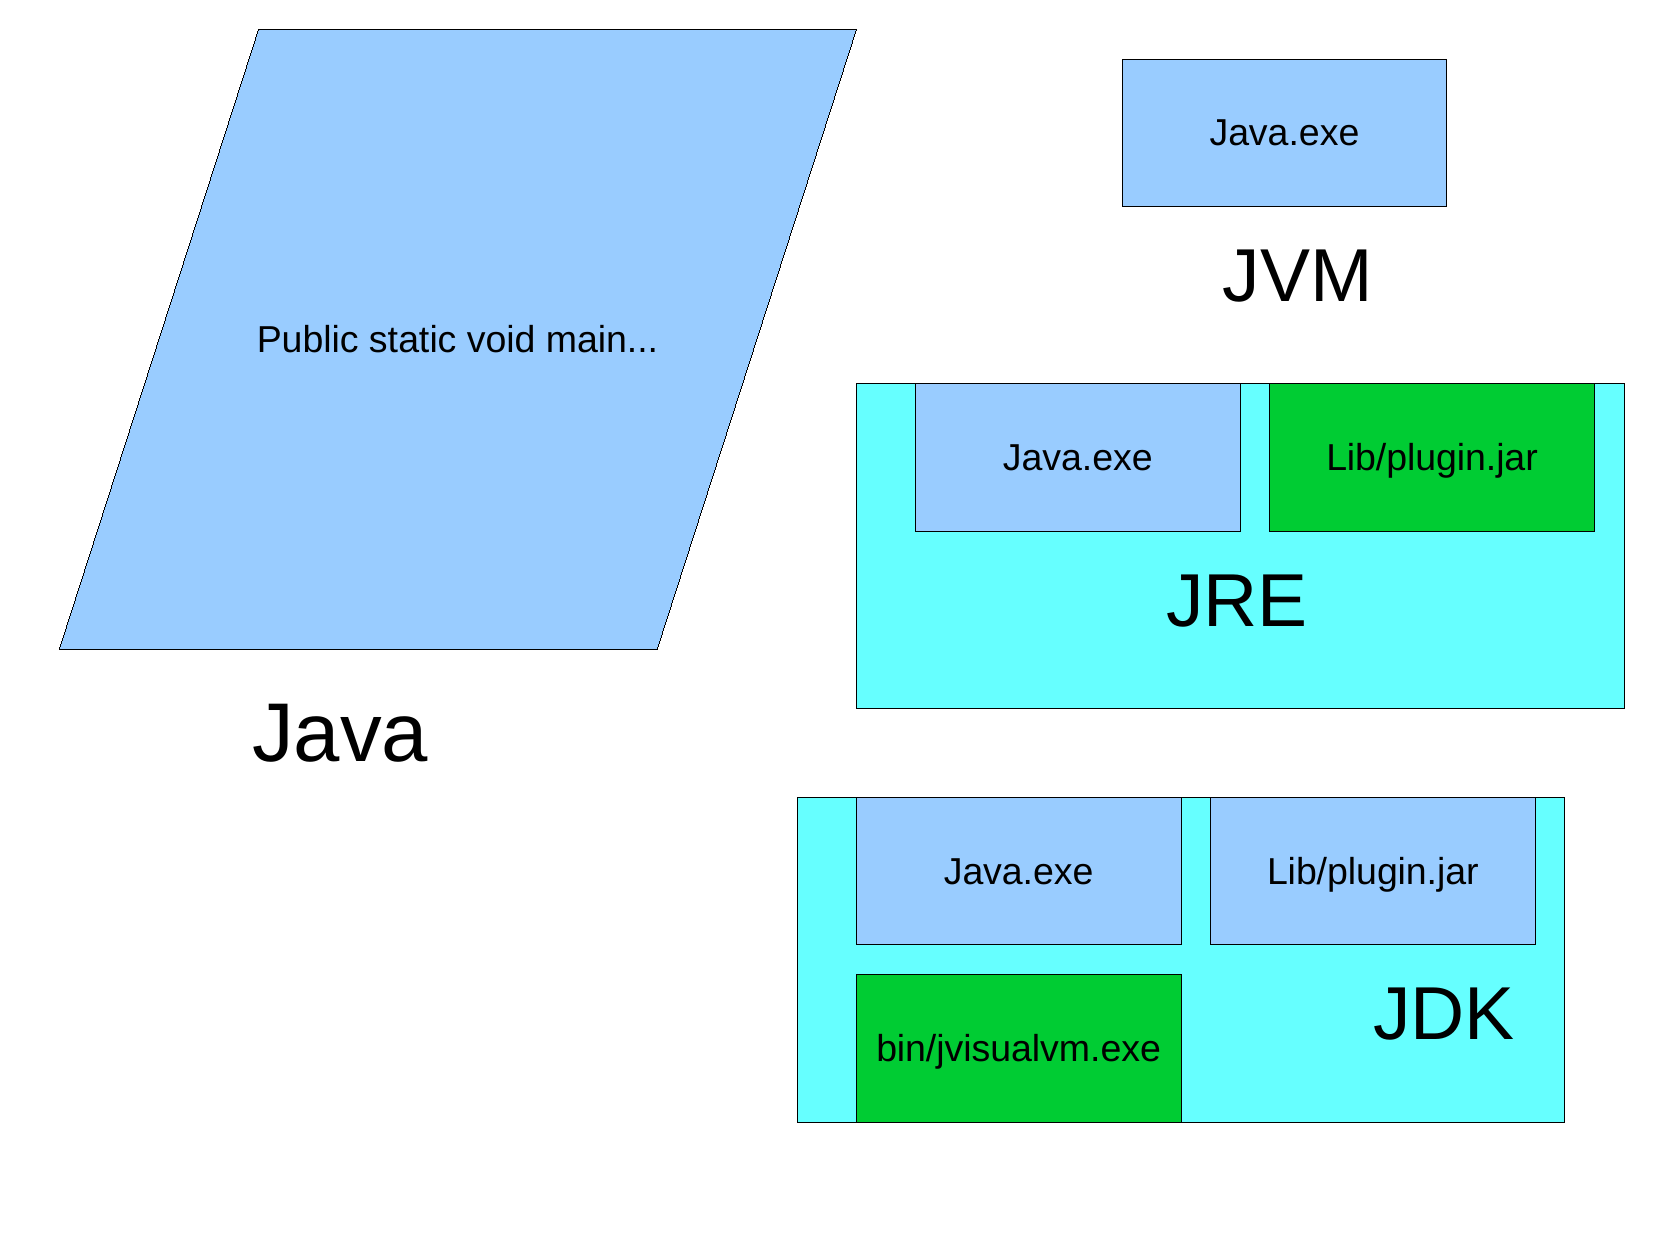

Public static void main...
Java.exe
JVM
Java.exe
Lib/plugin.jar
Lib/plugin.jar
JRE
Java
Java.exe
Lib/plugin.jar
Lib/plugin.jar
JDK
bin/jvisualvm.exe